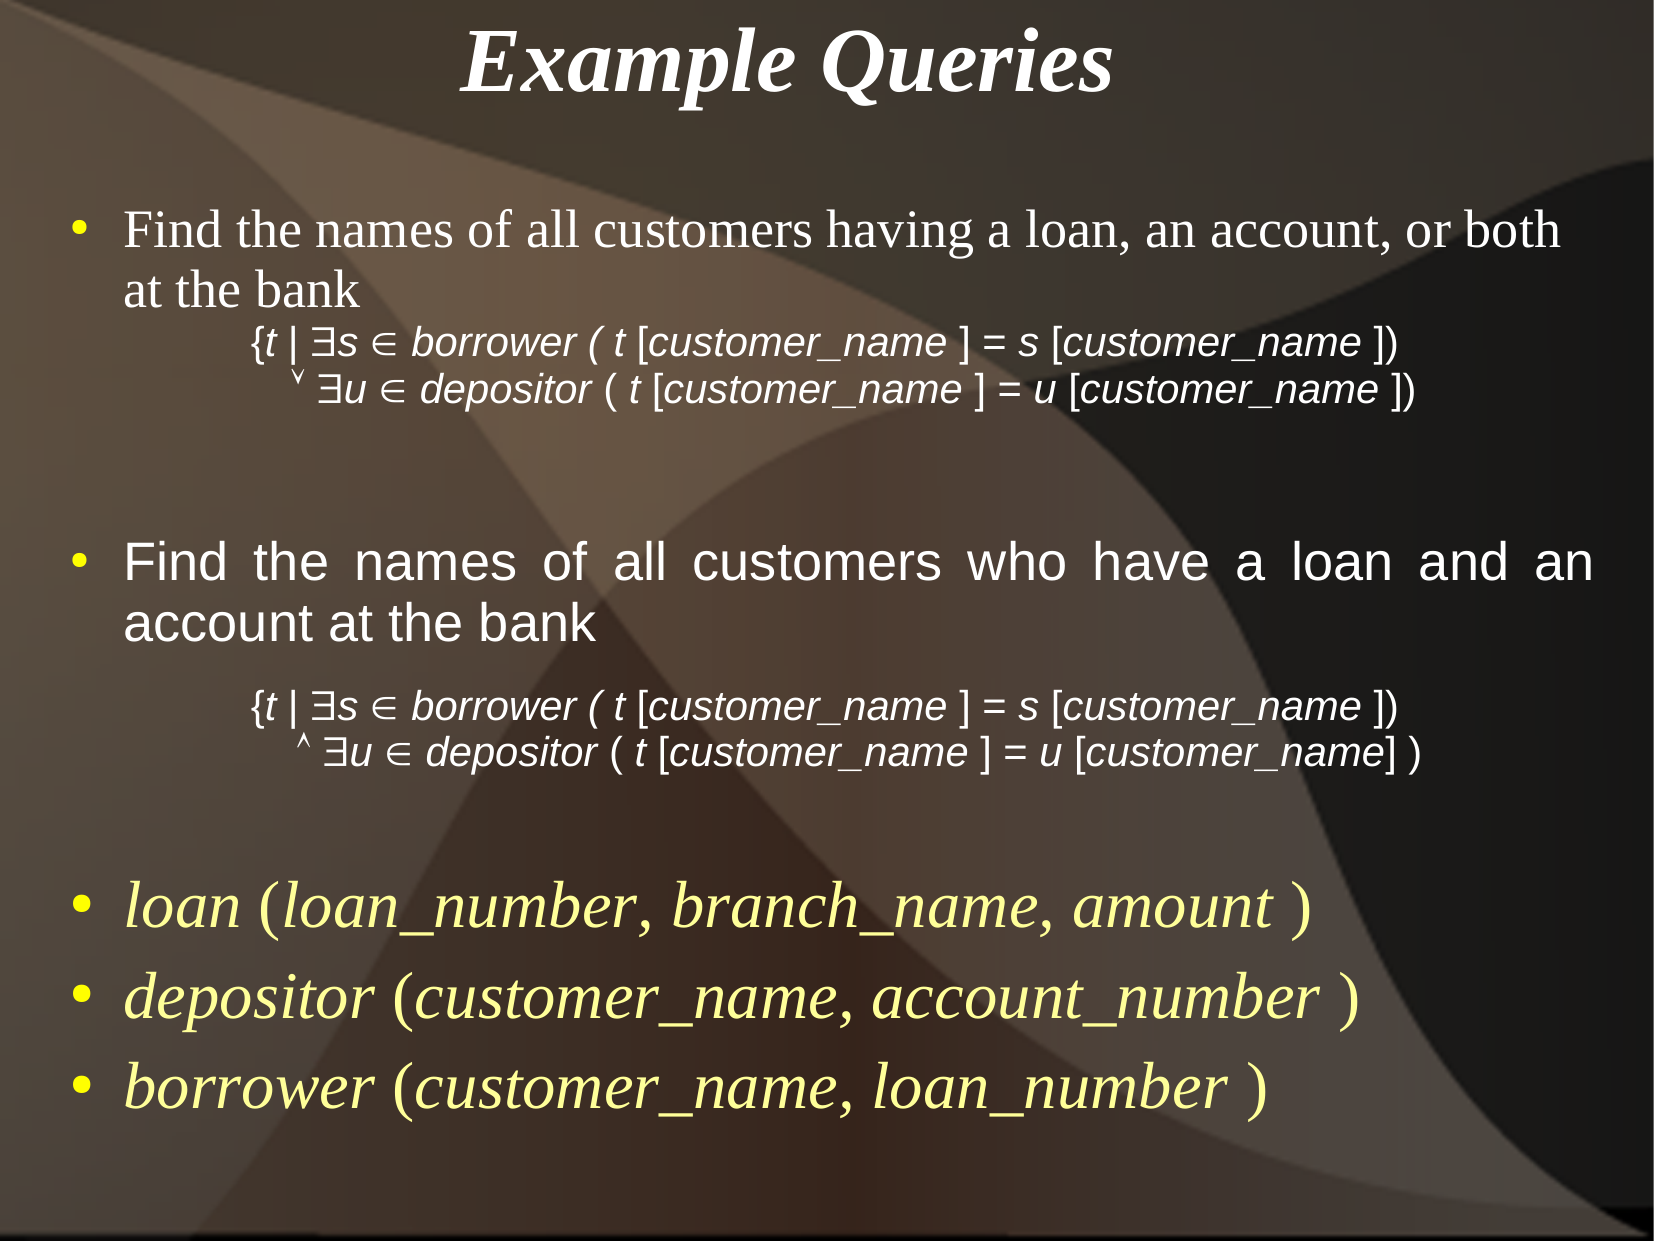

# Example Queries
Find the names of all customers having a loan, an account, or both at the bank
{t | s  borrower ( t [customer_name ] = s [customer_name ])
  u  depositor ( t [customer_name ] = u [customer_name ])
Find the names of all customers who have a loan and an account at the bank
{t | s  borrower ( t [customer_name ] = s [customer_name ])
  u  depositor ( t [customer_name ] = u [customer_name] )
loan (loan_number, branch_name, amount )
depositor (customer_name, account_number )
borrower (customer_name, loan_number )